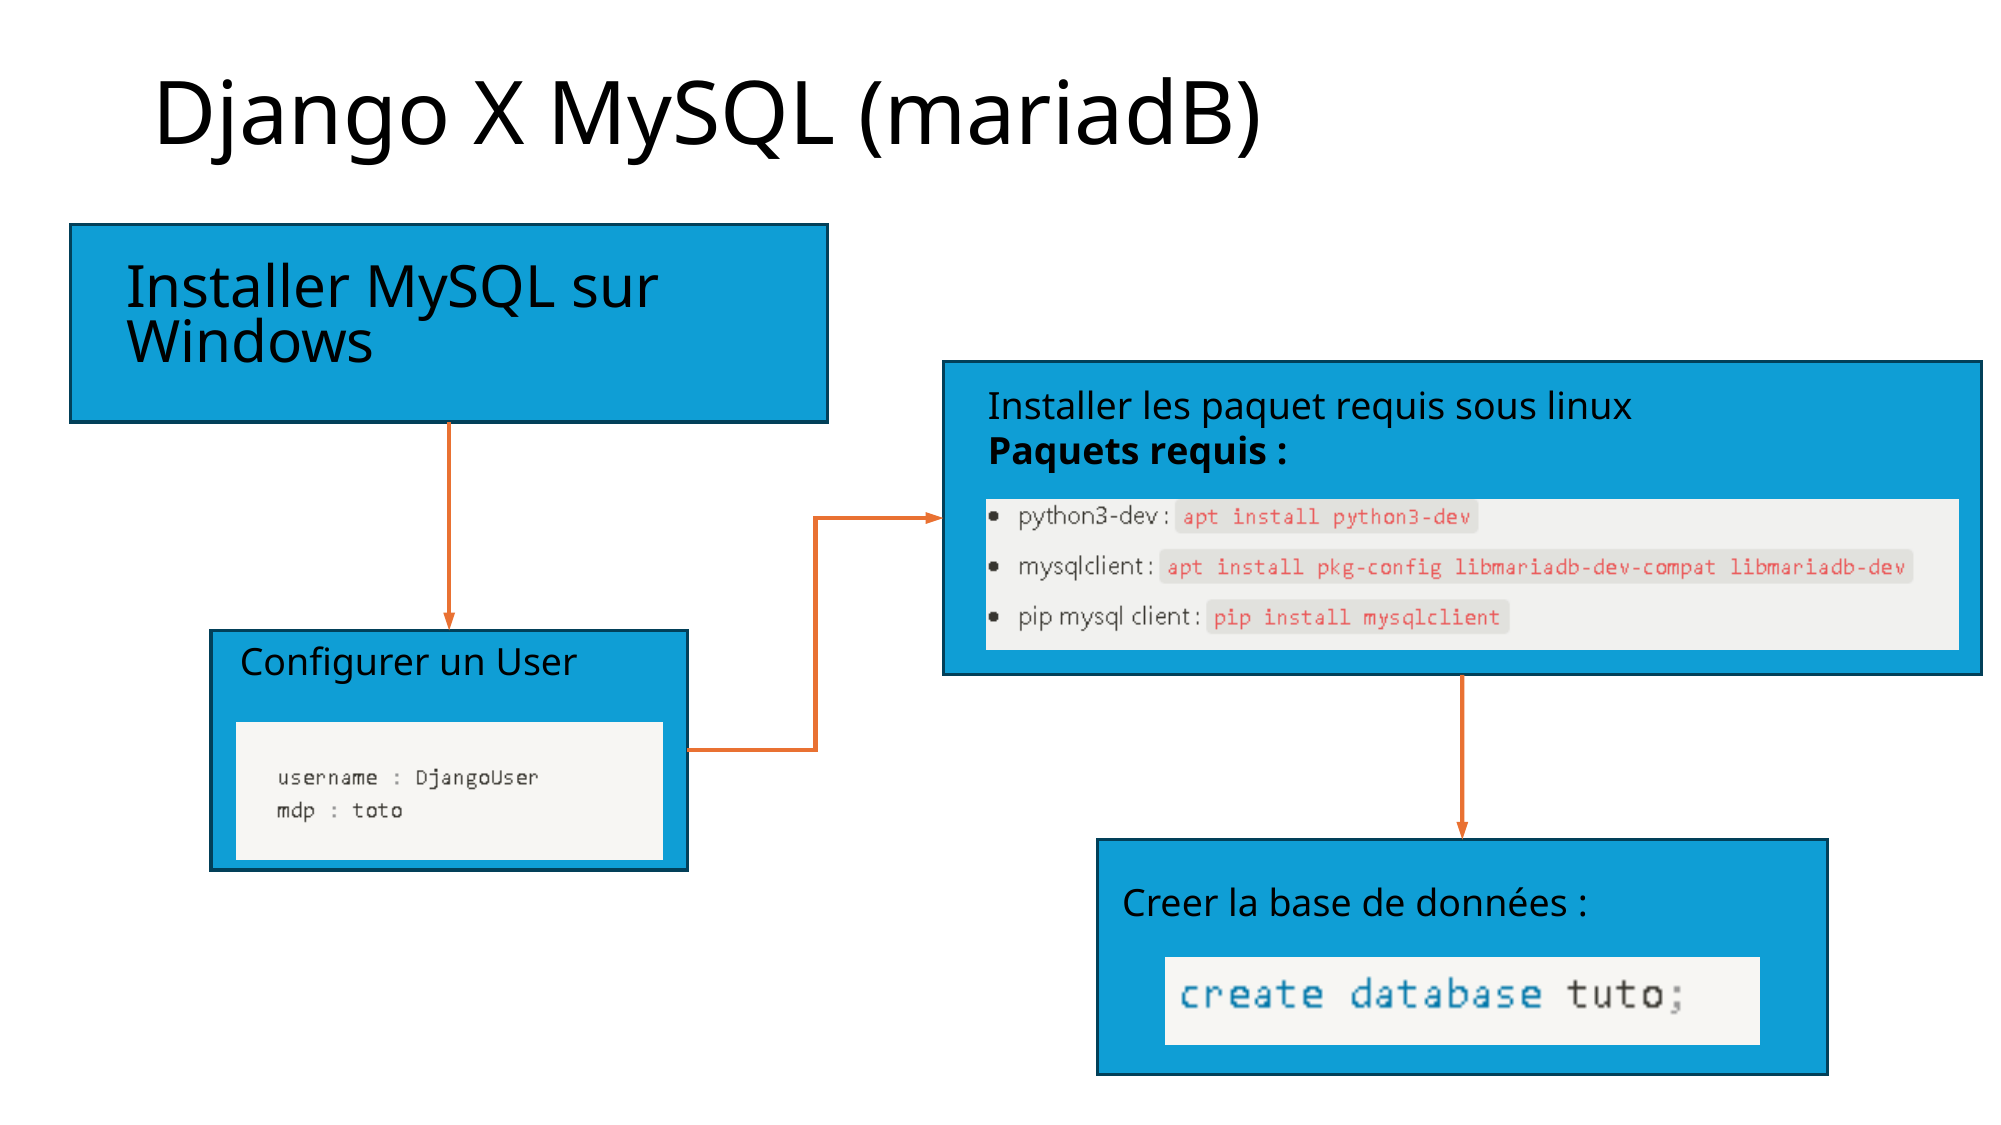

# Django X MySQL (mariadB)
Installer MySQL sur Windows
Installer les paquet requis sous linux
Paquets requis :
Configurer un User
Creer la base de données :